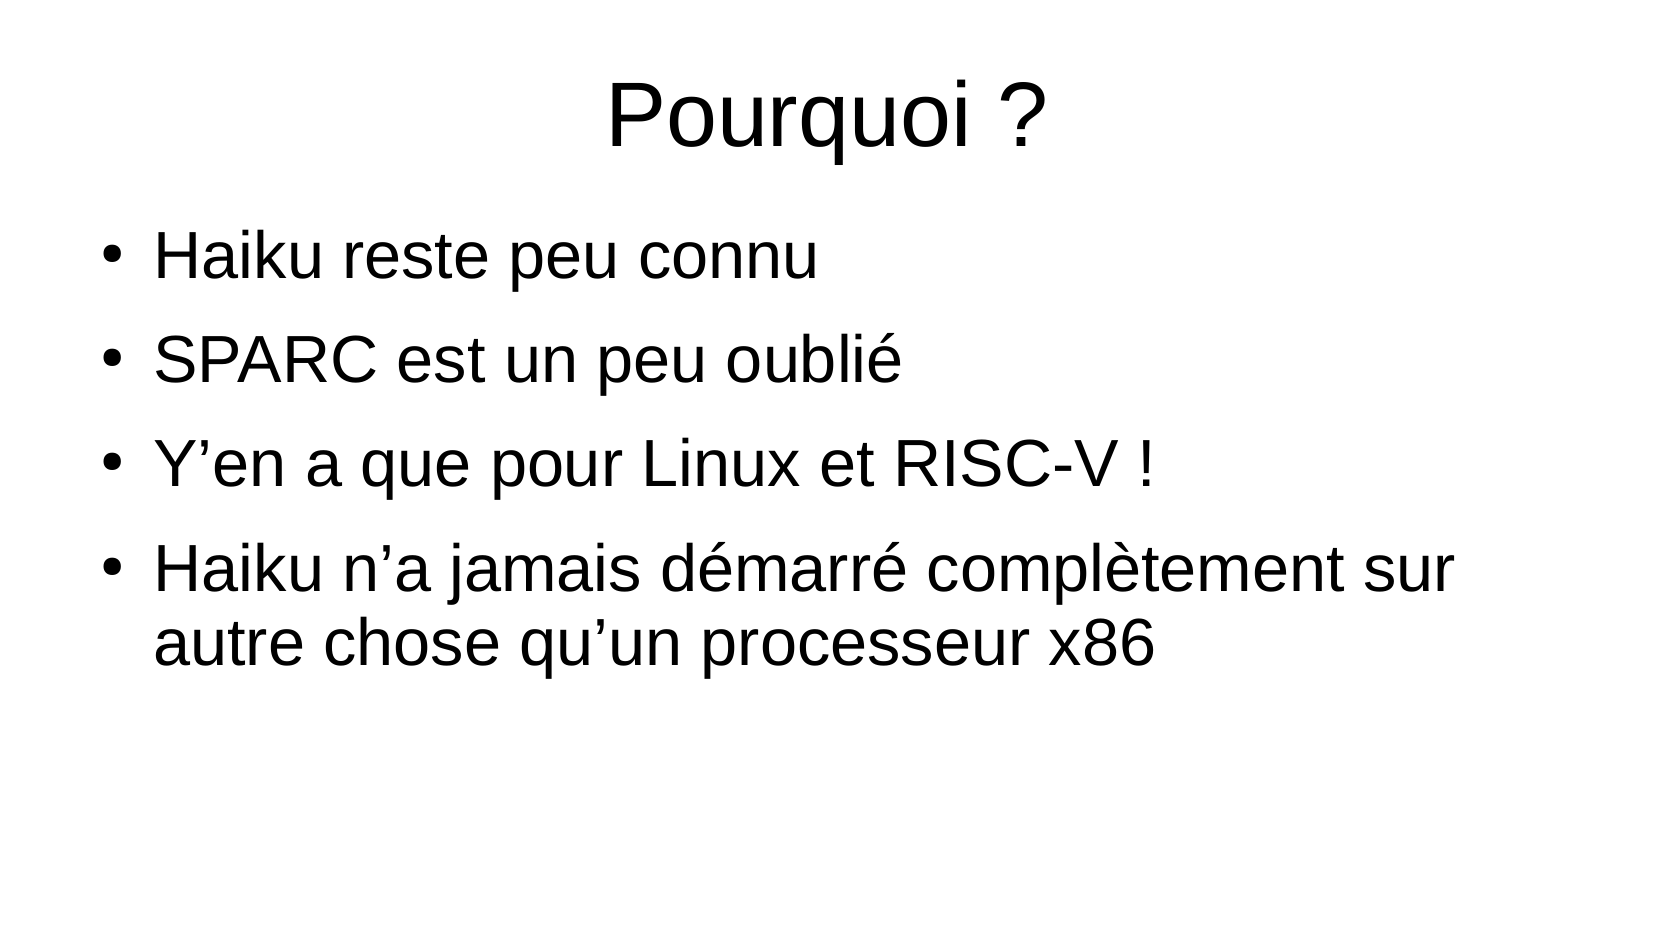

# Pourquoi ?
Haiku reste peu connu
SPARC est un peu oublié
Y’en a que pour Linux et RISC-V !
Haiku n’a jamais démarré complètement sur autre chose qu’un processeur x86